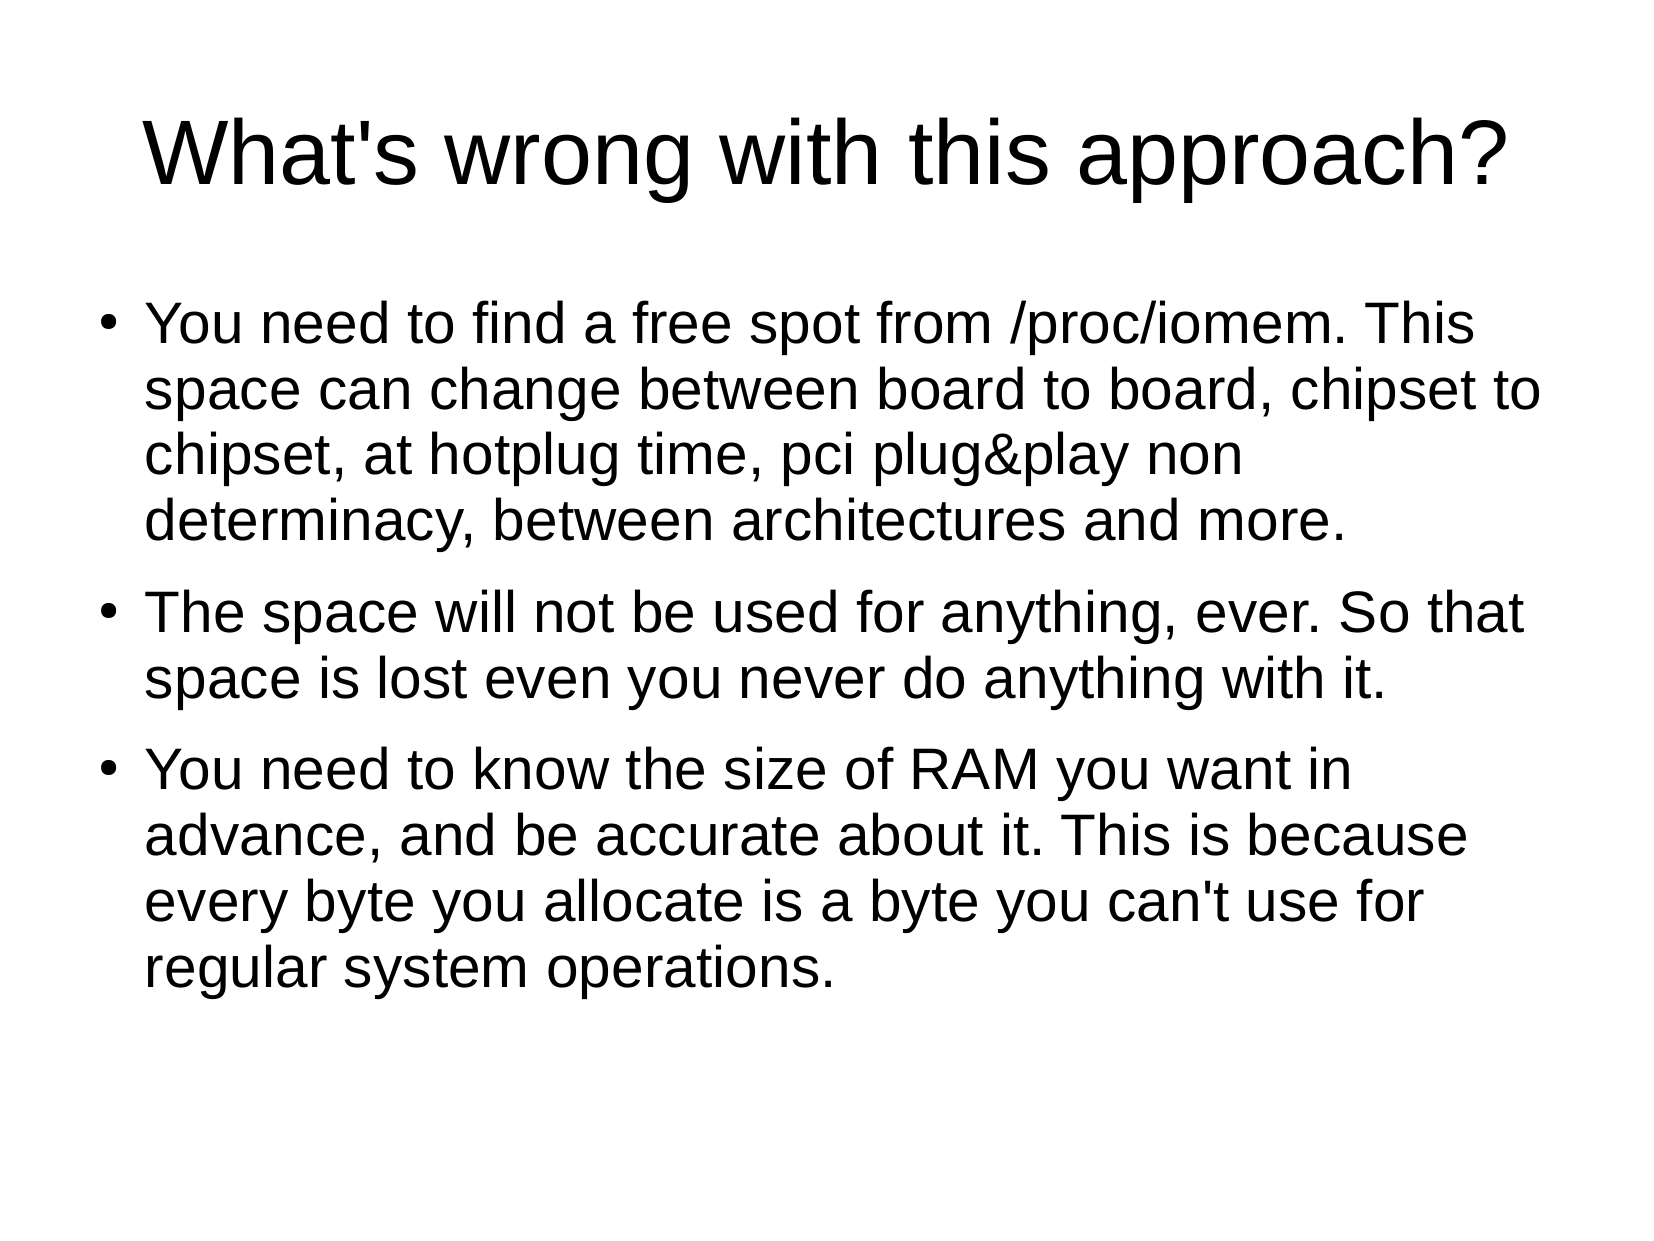

# What's wrong with this approach?
You need to find a free spot from /proc/iomem. This space can change between board to board, chipset to chipset, at hotplug time, pci plug&play non determinacy, between architectures and more.
The space will not be used for anything, ever. So that space is lost even you never do anything with it.
You need to know the size of RAM you want in advance, and be accurate about it. This is because every byte you allocate is a byte you can't use for regular system operations.